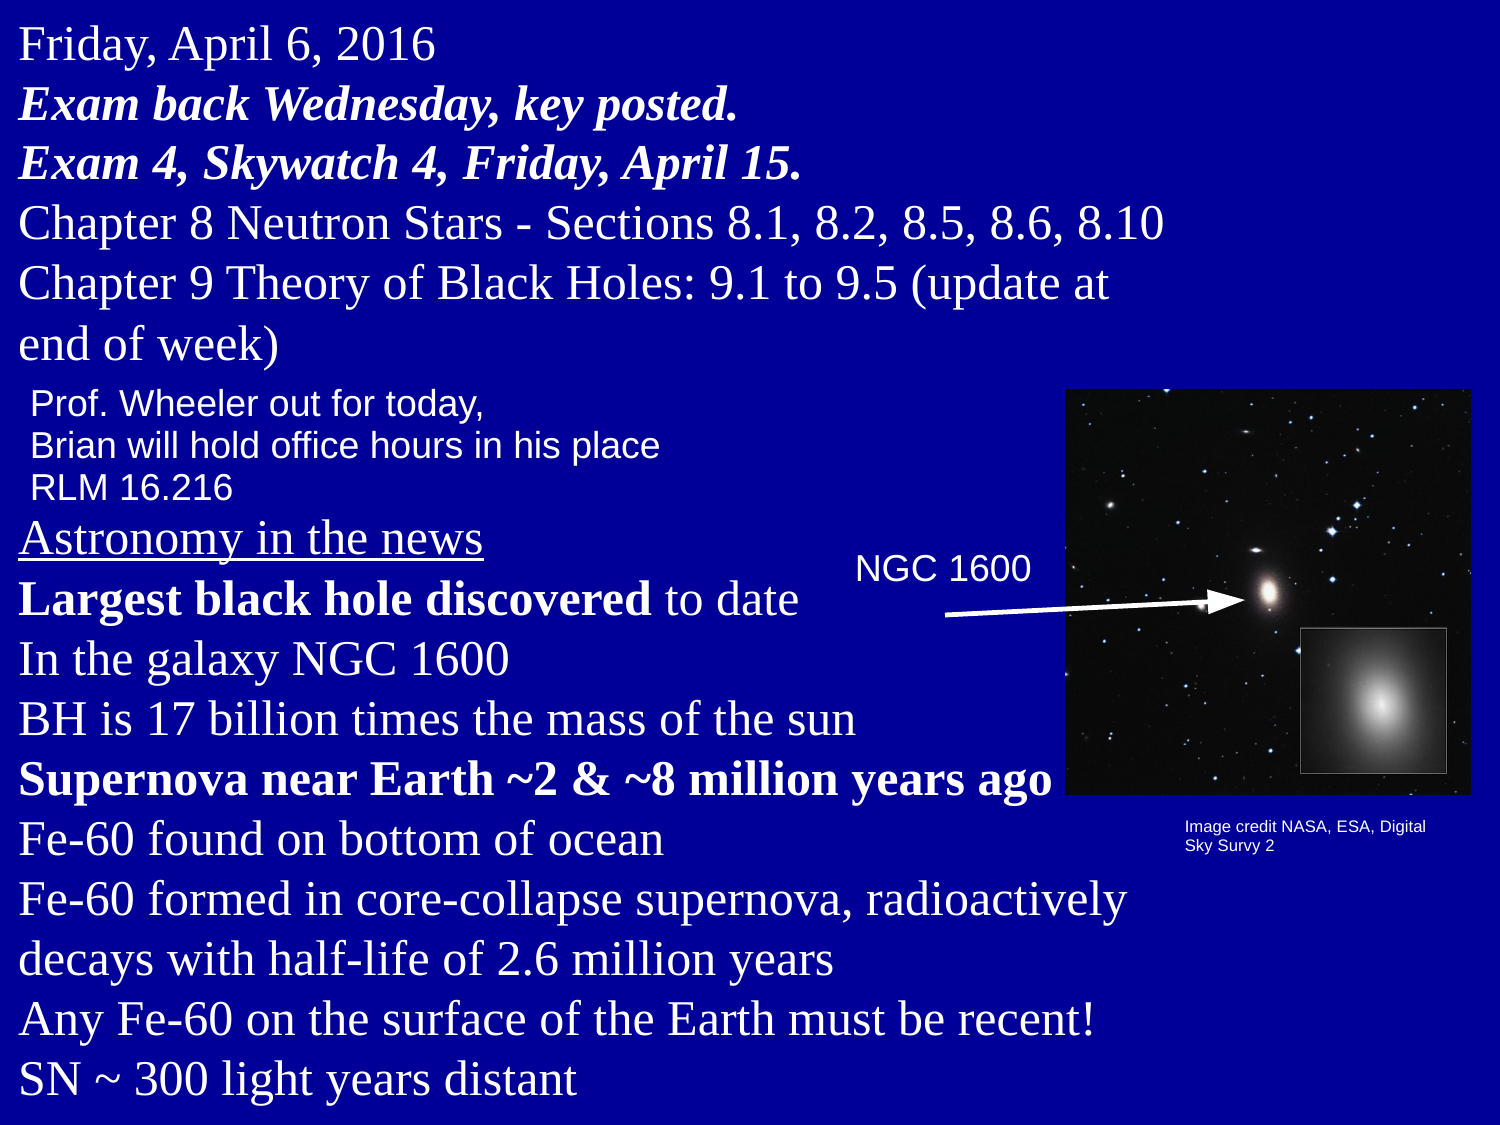

Friday, April 6, 2016
Exam back Wednesday, key posted.
Exam 4, Skywatch 4, Friday, April 15.
Chapter 8 Neutron Stars - Sections 8.1, 8.2, 8.5, 8.6, 8.10
Chapter 9 Theory of Black Holes: 9.1 to 9.5 (update at end of week)
Astronomy in the news
Largest black hole discovered to date
In the galaxy NGC 1600
BH is 17 billion times the mass of the sun
Supernova near Earth ~2 & ~8 million years ago
Fe-60 found on bottom of ocean
Fe-60 formed in core-collapse supernova, radioactively decays with half-life of 2.6 million years
Any Fe-60 on the surface of the Earth must be recent! SN ~ 300 light years distant
Prof. Wheeler out for today,
Brian will hold office hours in his place
RLM 16.216
NGC 1600
Image credit NASA, ESA, Digital Sky Survy 2